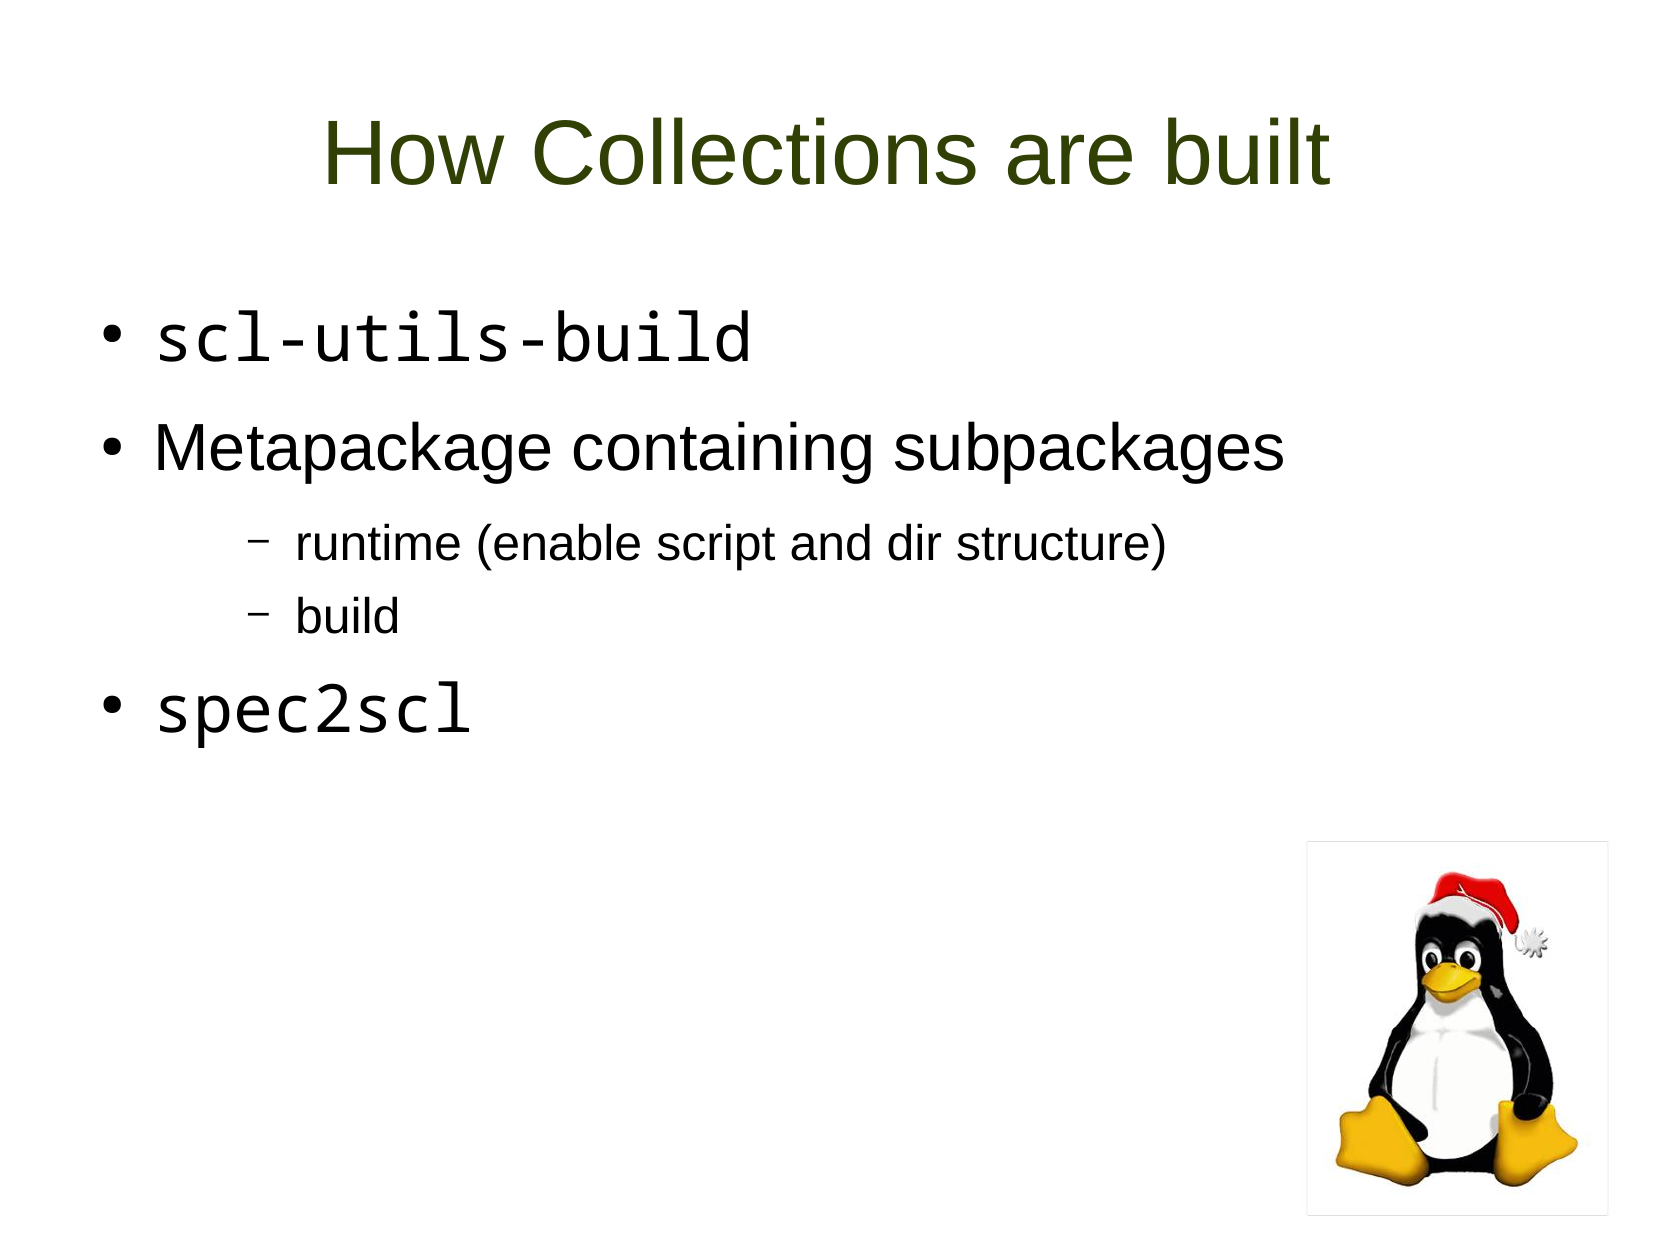

# How Collections are built
scl-utils-build
Metapackage containing subpackages
runtime (enable script and dir structure)
build
spec2scl